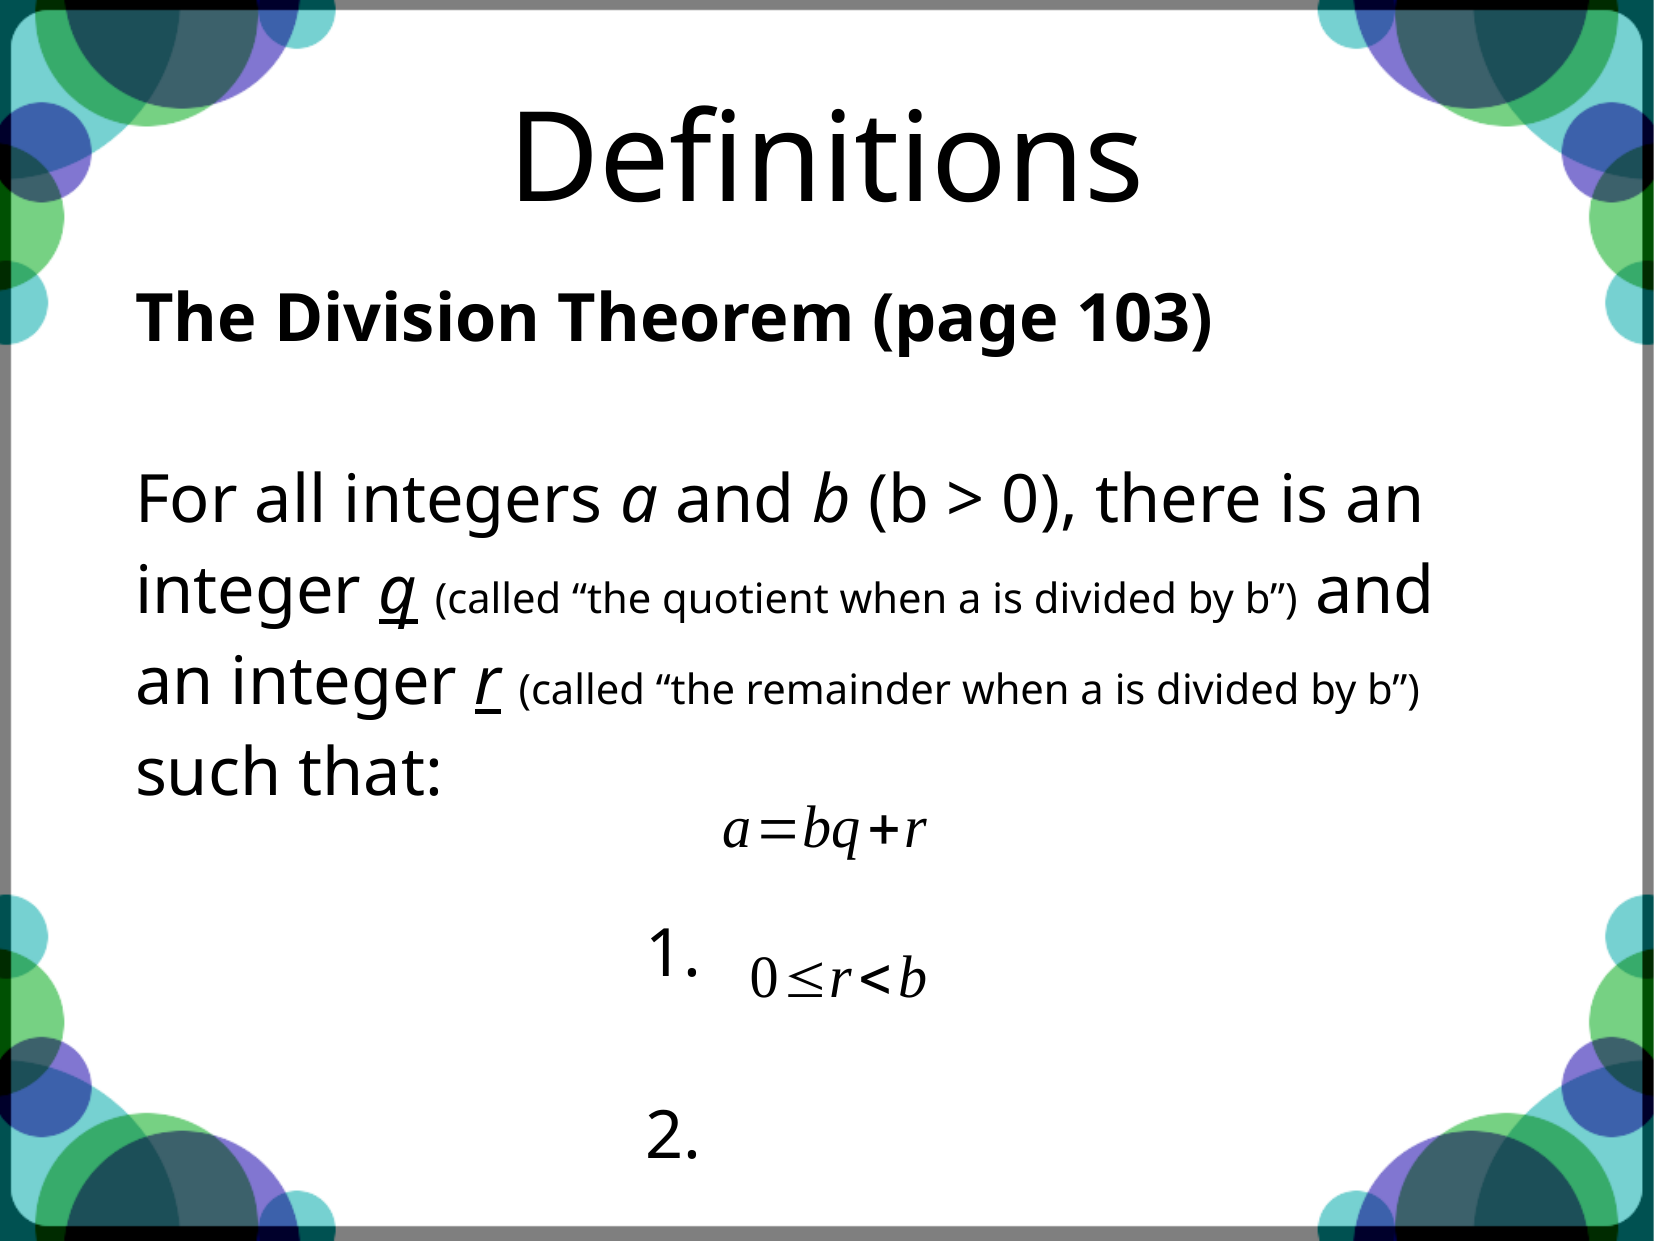

# Definitions
The Division Theorem (page 103)
For all integers a and b (b > 0), there is an integer q (called “the quotient when a is divided by b”) and an integer r (called “the remainder when a is divided by b”) such that:
1.
2.